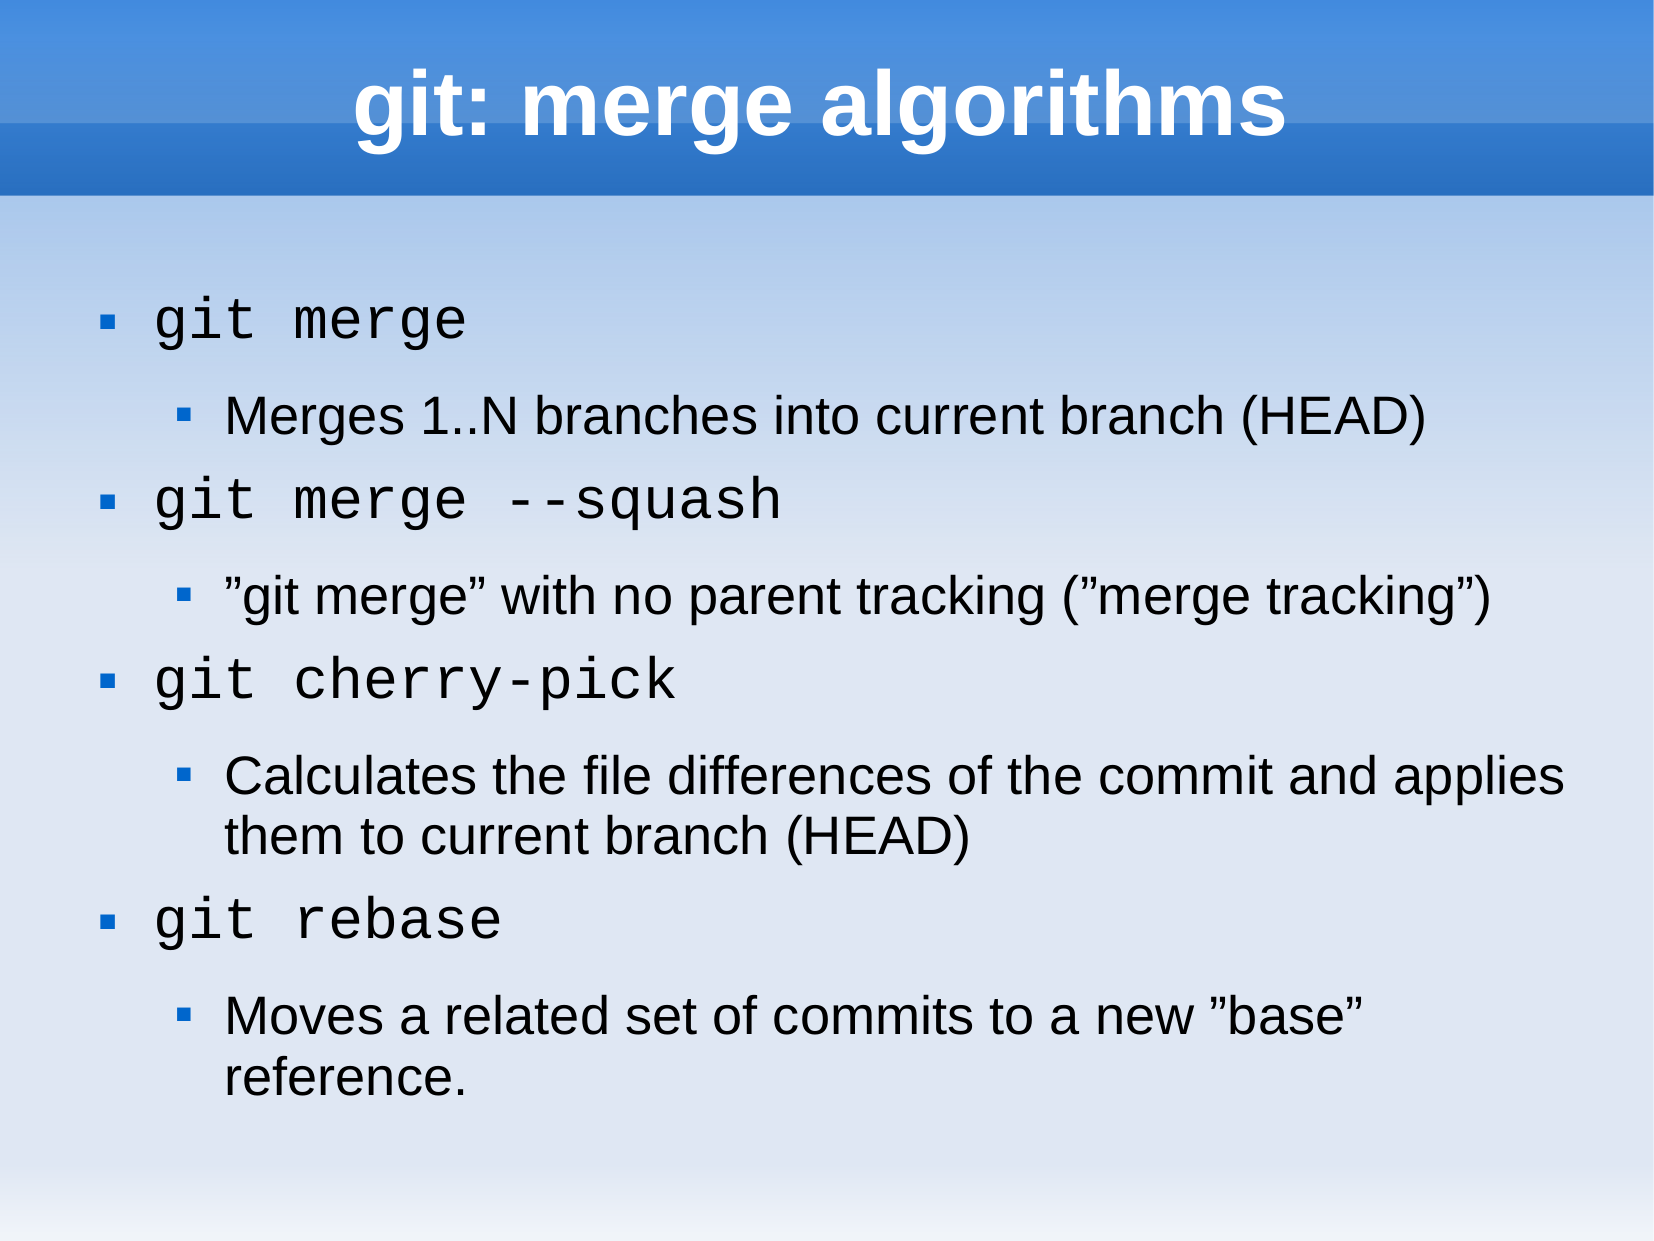

# git: merge algorithms
git merge
Merges 1..N branches into current branch (HEAD)
git merge --squash
”git merge” with no parent tracking (”merge tracking”)
git cherry-pick
Calculates the file differences of the commit and applies them to current branch (HEAD)
git rebase
Moves a related set of commits to a new ”base” reference.